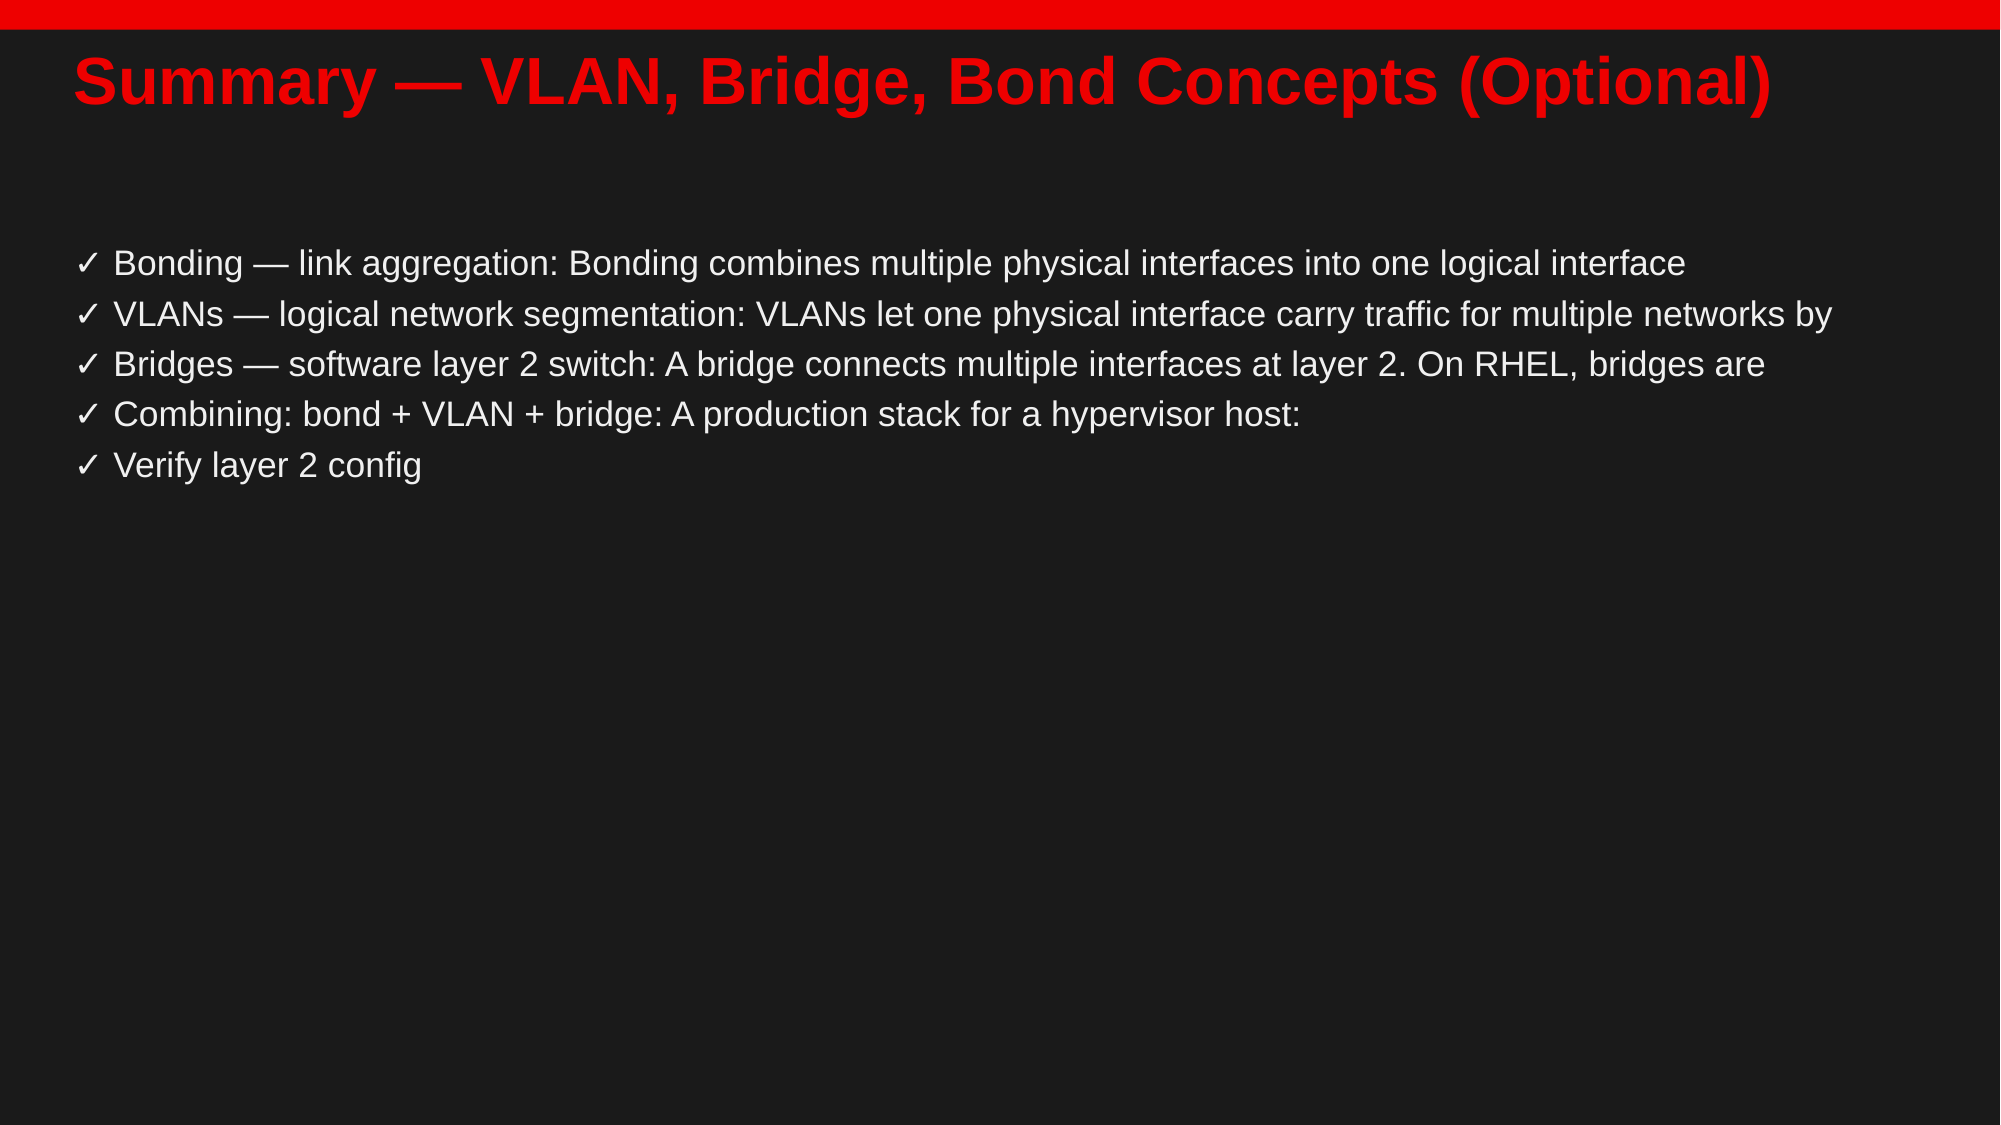

Summary — VLAN, Bridge, Bond Concepts (Optional)
✓ Bonding — link aggregation: Bonding combines multiple physical interfaces into one logical interface
✓ VLANs — logical network segmentation: VLANs let one physical interface carry traffic for multiple networks by
✓ Bridges — software layer 2 switch: A bridge connects multiple interfaces at layer 2. On RHEL, bridges are
✓ Combining: bond + VLAN + bridge: A production stack for a hypervisor host:
✓ Verify layer 2 config